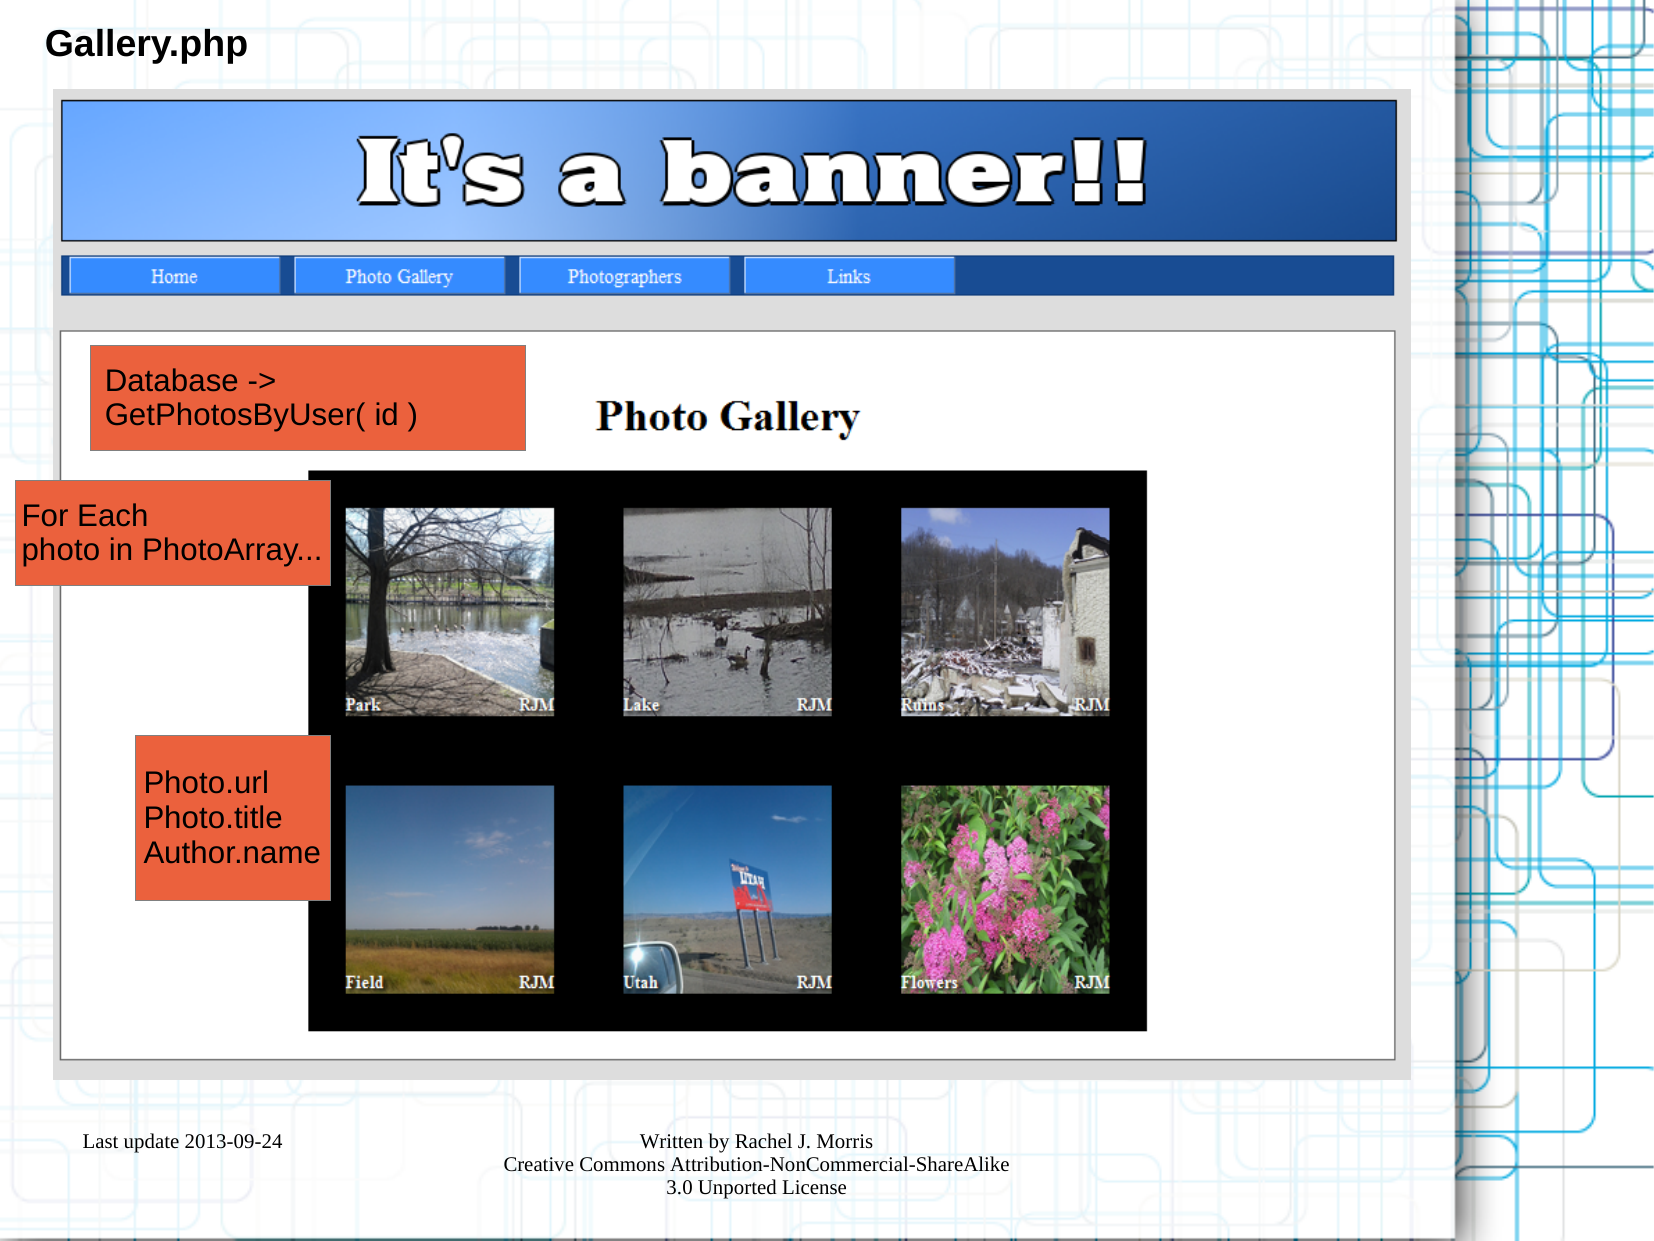

Gallery.php
Database ->
GetPhotosByUser( id )
For Each
photo in PhotoArray...
Photo.url
Photo.title
Author.name